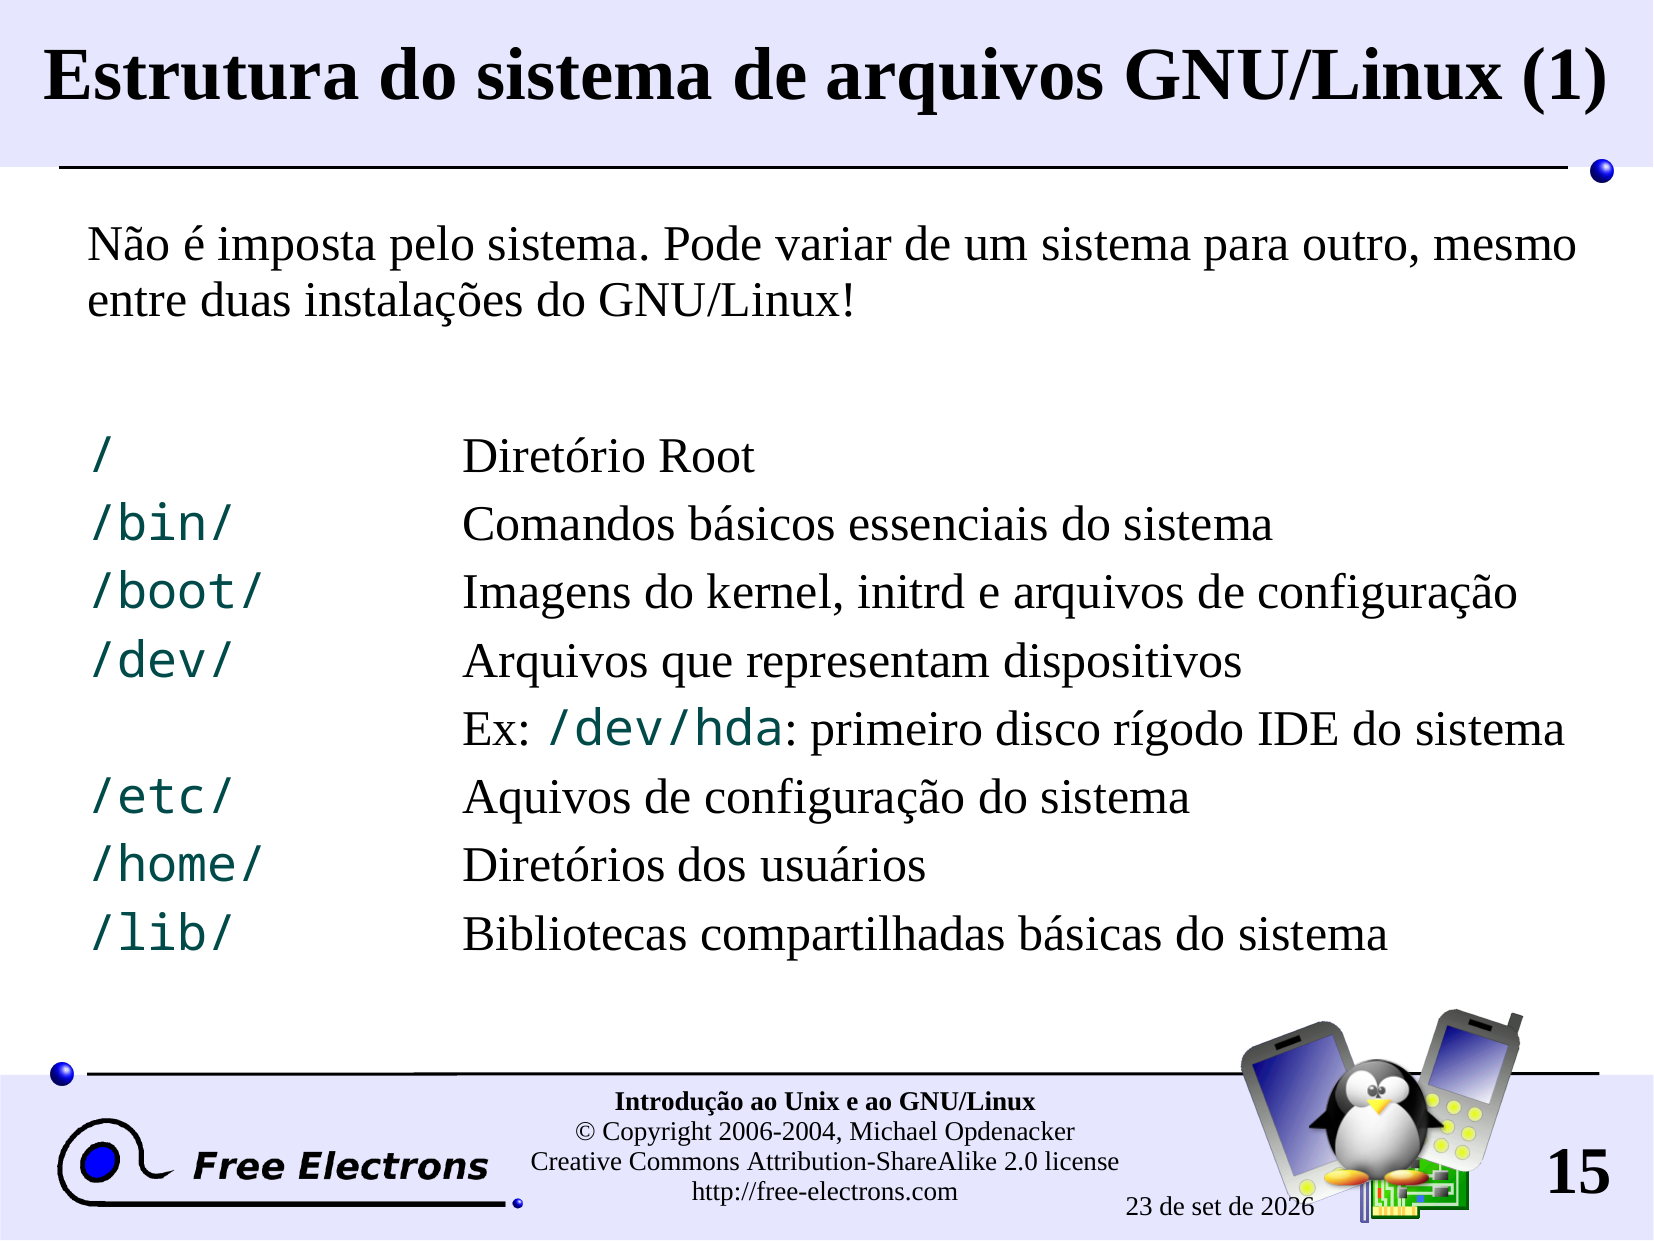

# Estrutura do sistema de arquivos GNU/Linux (1)
Não é imposta pelo sistema. Pode variar de um sistema para outro, mesmo entre duas instalações do GNU/Linux!
/					Diretório Root
/bin/			Comandos básicos essenciais do sistema
/boot/			Imagens do kernel, initrd e arquivos de configuração
/dev/			Arquivos que representam dispositivos
					Ex: /dev/hda: primeiro disco rígodo IDE do sistema
/etc/			Aquivos de configuração do sistema
/home/			Diretórios dos usuários
/lib/			Bibliotecas compartilhadas básicas do sistema